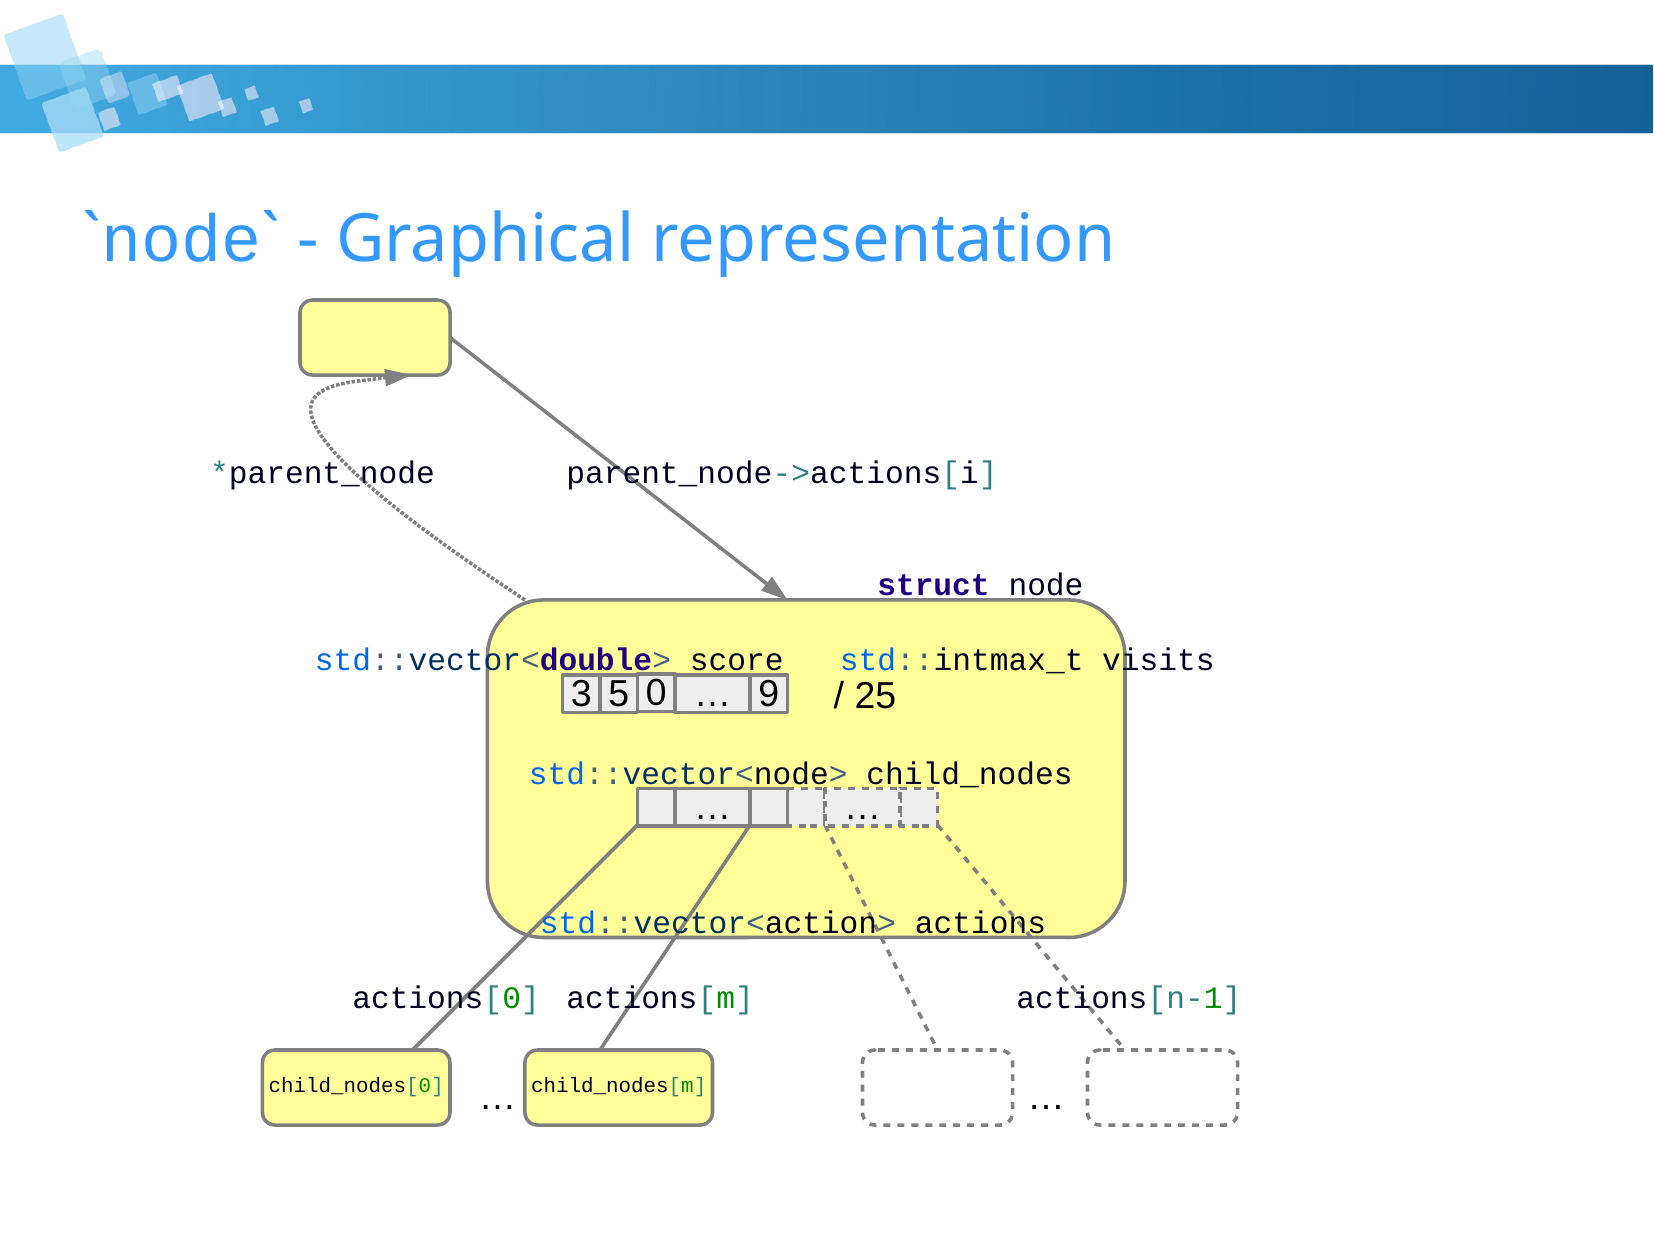

# `node` - Graphical representation
*parent_node
parent_node->actions[i]
struct node
std::vector<double> score
std::intmax_t visits
/ 25
0
3
5
…
9
std::vector<node> child_nodes
…
…
std::vector<action> actions
actions[0]
actions[m]
actions[n-1]
child_nodes[0]
child_nodes[m]
…
…